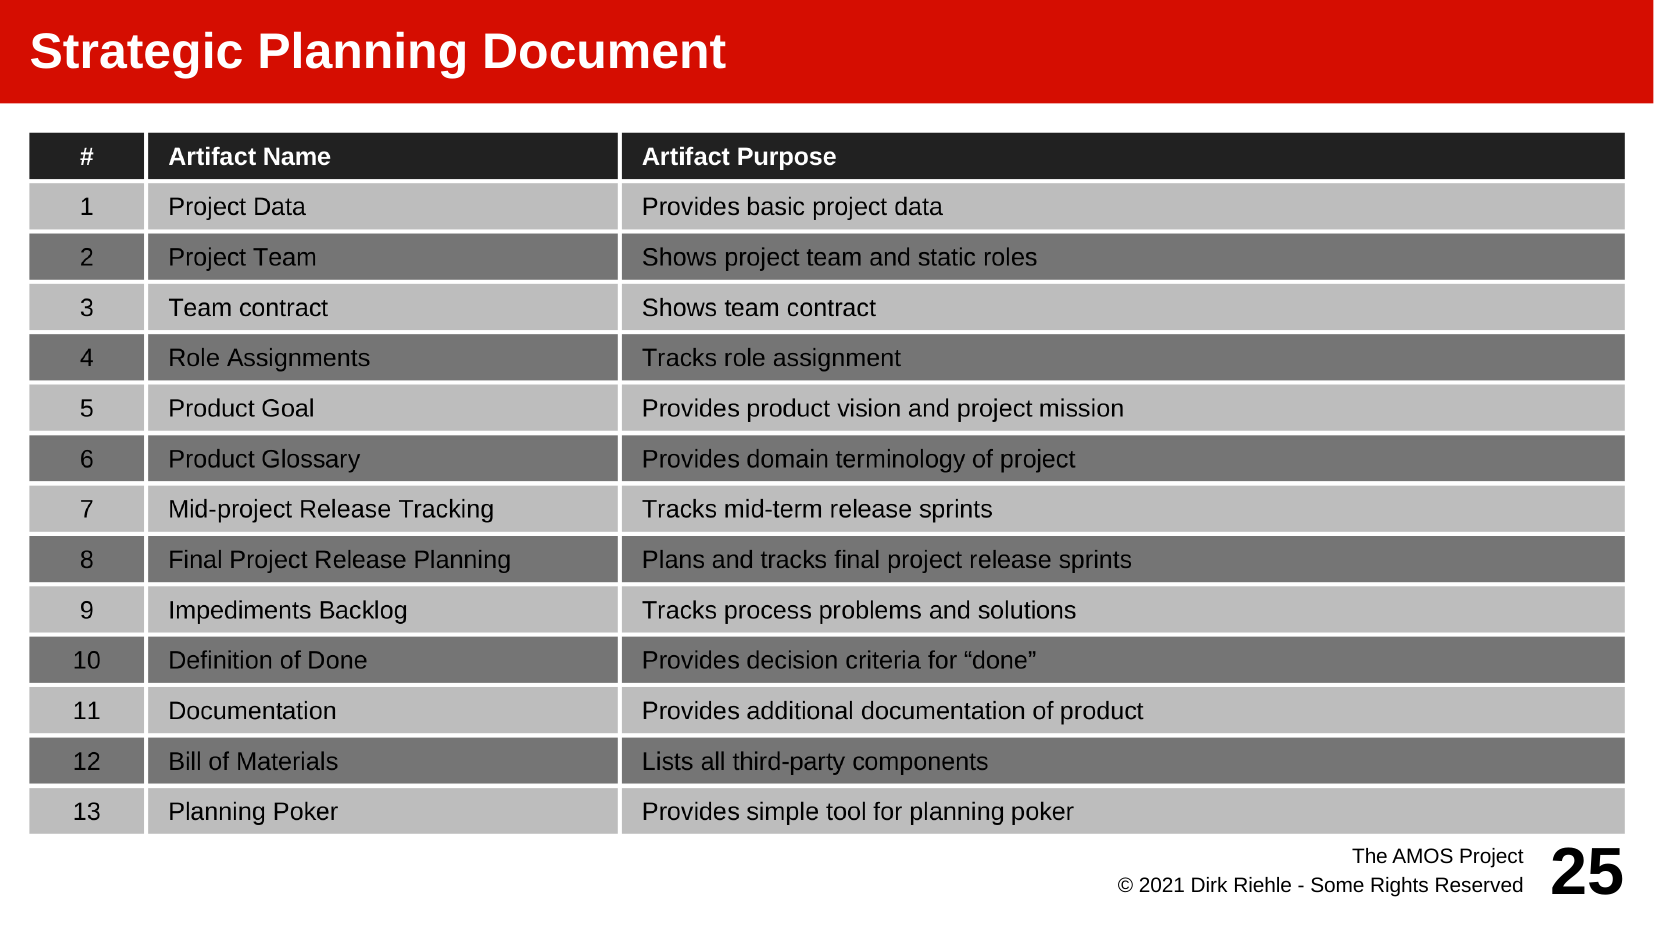

# Strategic Planning Document
The AMOS Project
25
© 2021 Dirk Riehle - Some Rights Reserved